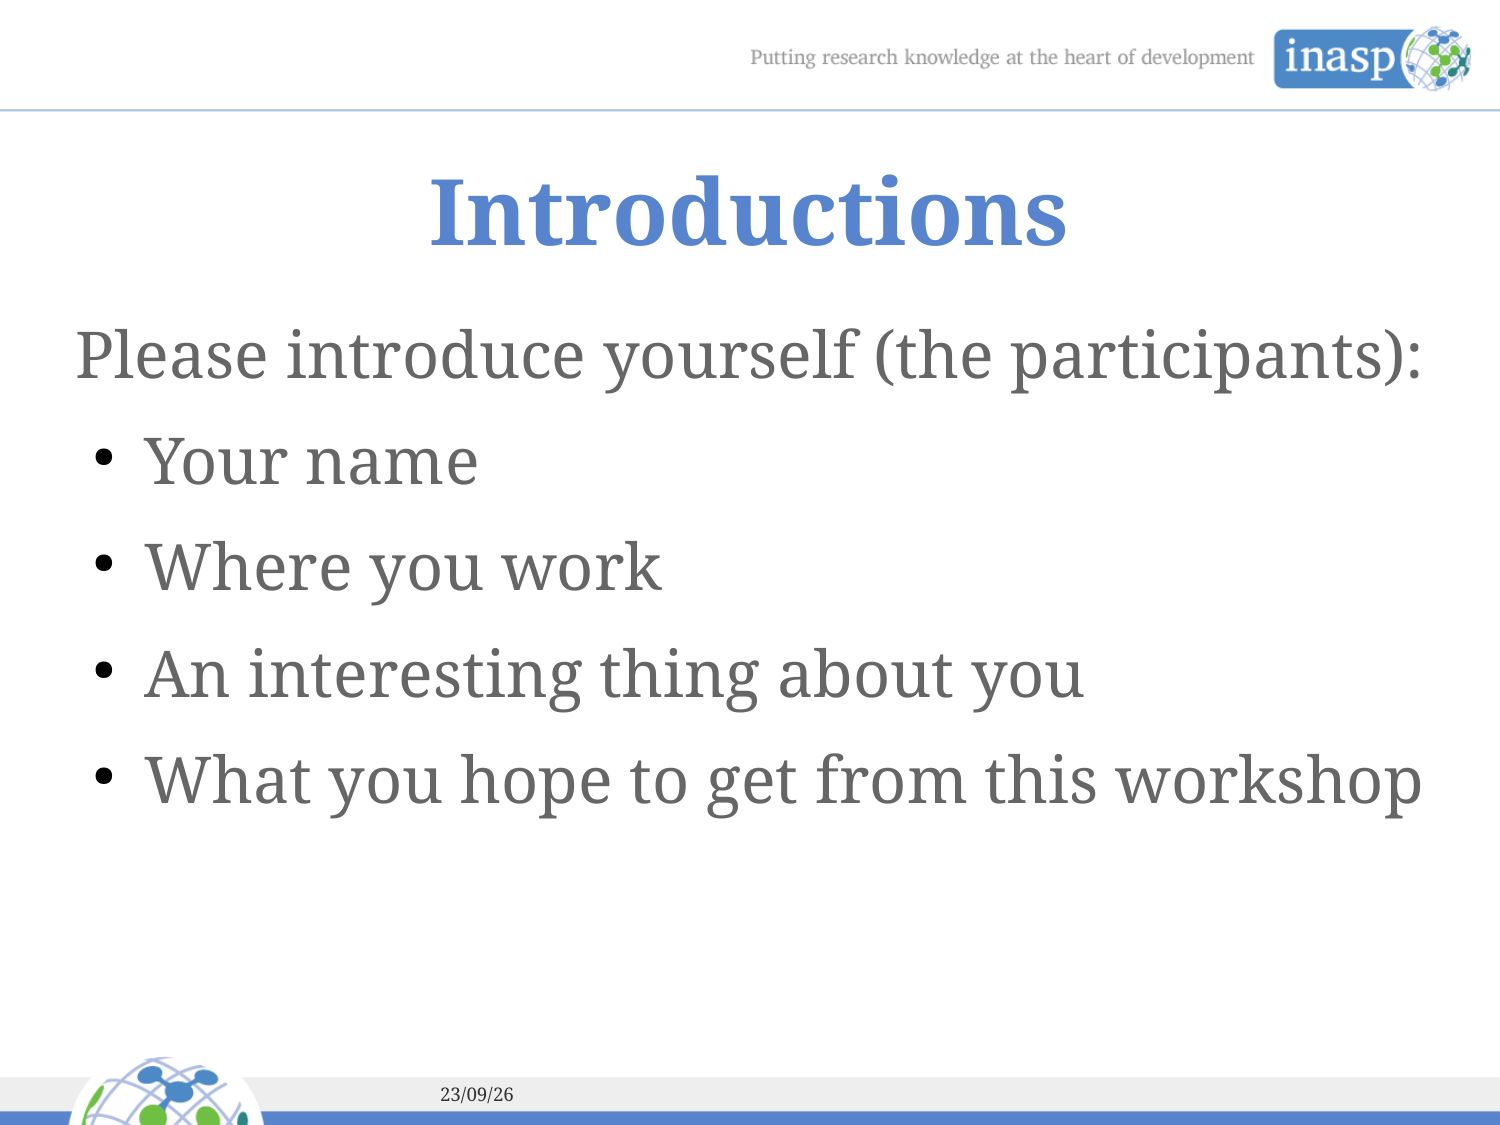

# Introductions
Please introduce yourself (the participants):
Your name
Where you work
An interesting thing about you
What you hope to get from this workshop